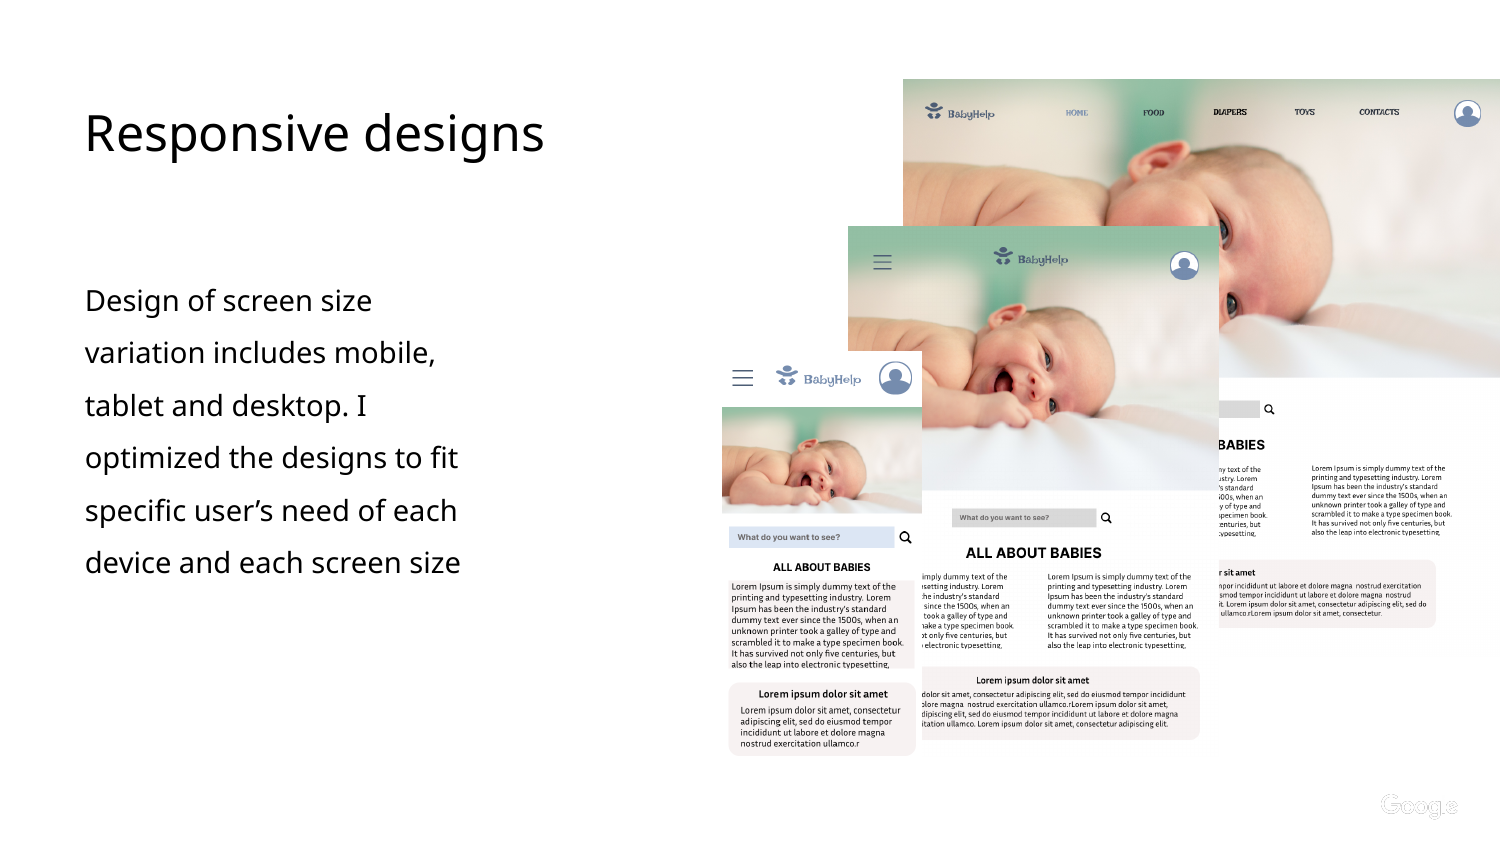

Responsive designs
Design of screen size variation includes mobile, tablet and desktop. I optimized the designs to fit specific user’s need of each device and each screen size
Images of each screen size variation